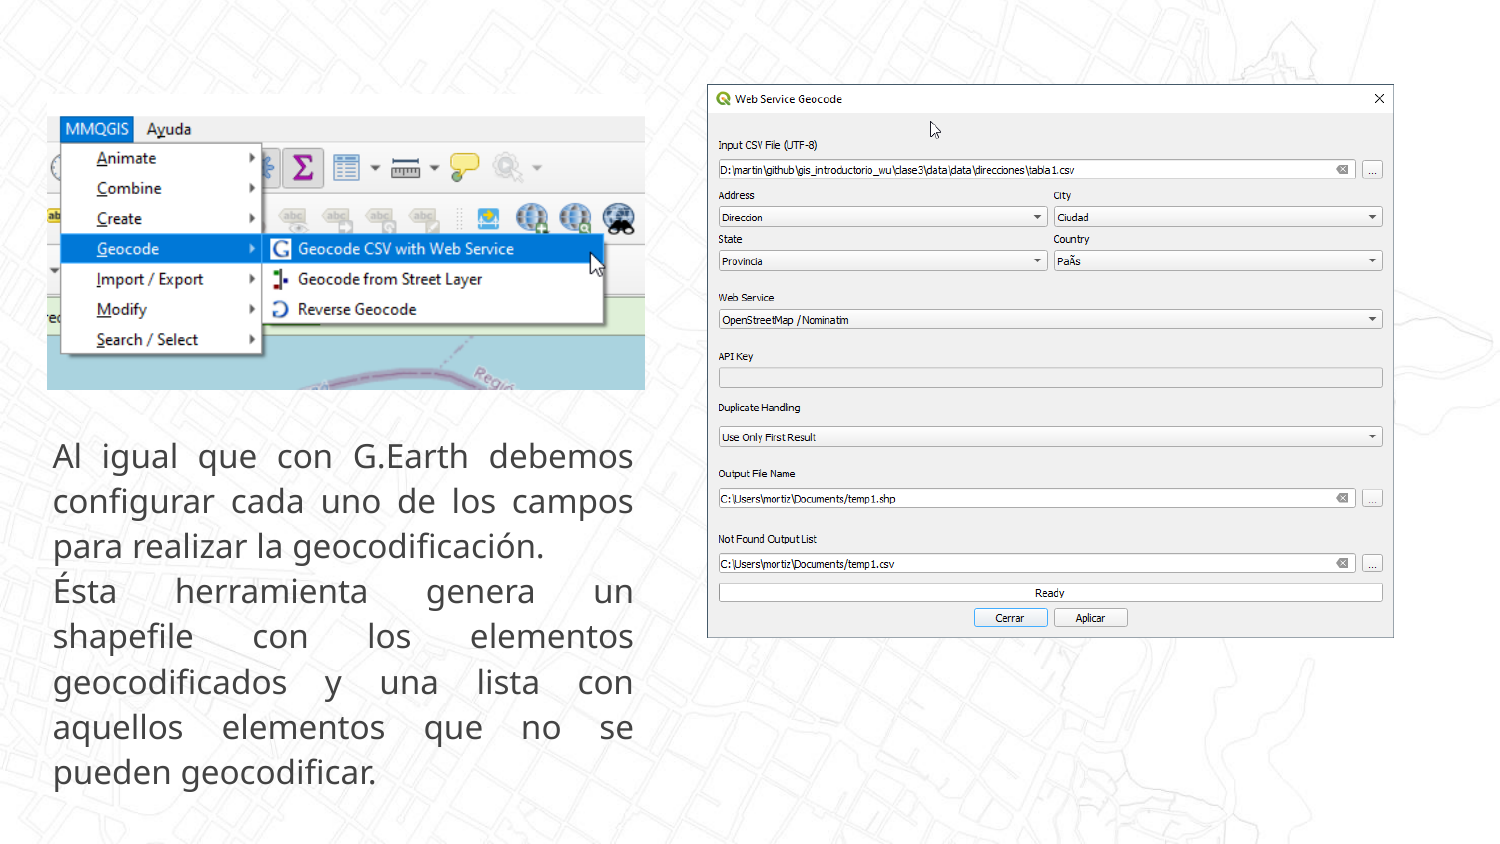

Al igual que con G.Earth debemos configurar cada uno de los campos para realizar la geocodificación.
Ésta herramienta genera un shapefile con los elementos geocodificados y una lista con aquellos elementos que no se pueden geocodificar.